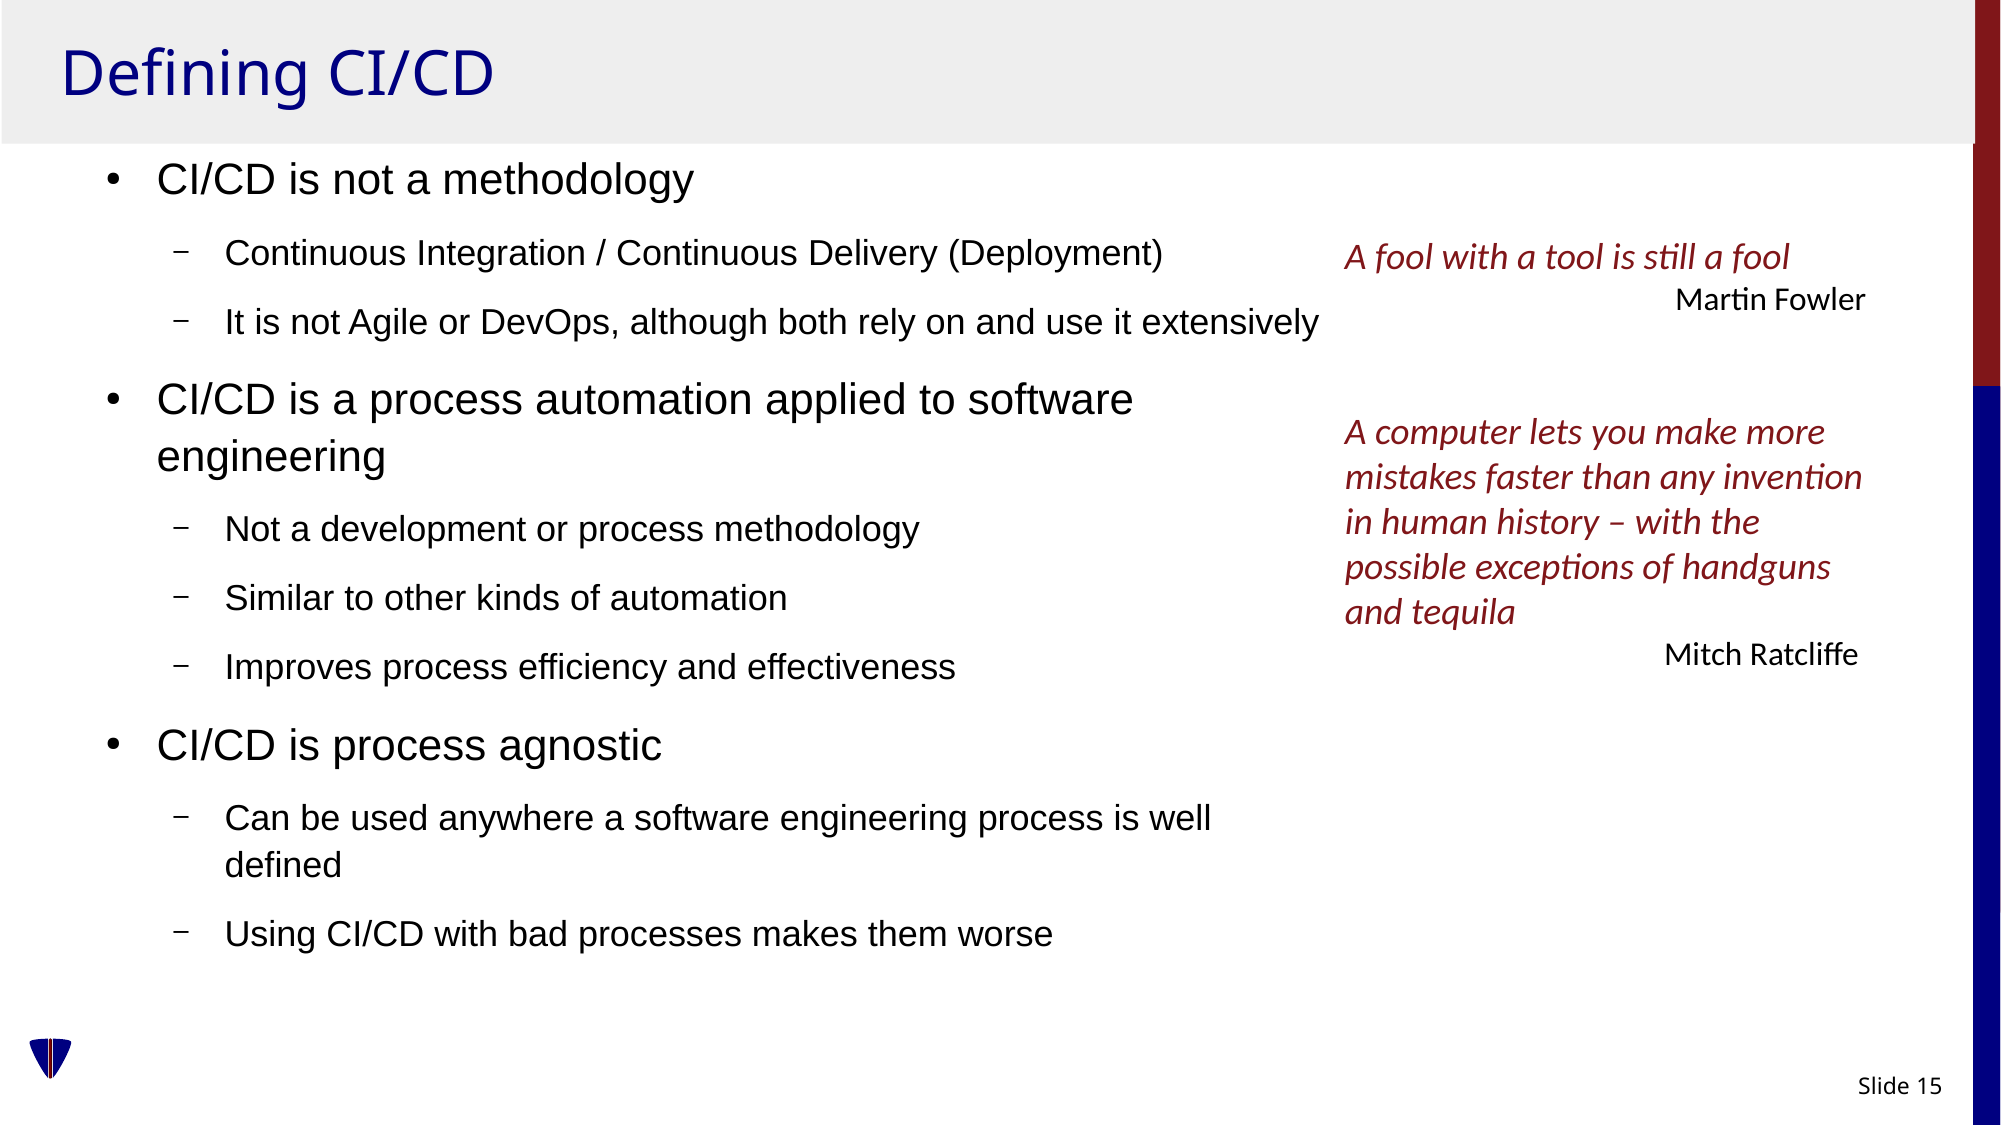

# Defining CI/CD
CI/CD is not a methodology
Continuous Integration / Continuous Delivery (Deployment)
It is not Agile or DevOps, although both rely on and use it extensively
CI/CD is a process automation applied to software engineering
Not a development or process methodology
Similar to other kinds of automation
Improves process efficiency and effectiveness
CI/CD is process agnostic
Can be used anywhere a software engineering process is well defined
Using CI/CD with bad processes makes them worse
A fool with a tool is still a fool
Martin Fowler
A computer lets you make more mistakes faster than any invention in human history – with the possible exceptions of handguns and tequila
Mitch Ratcliffe